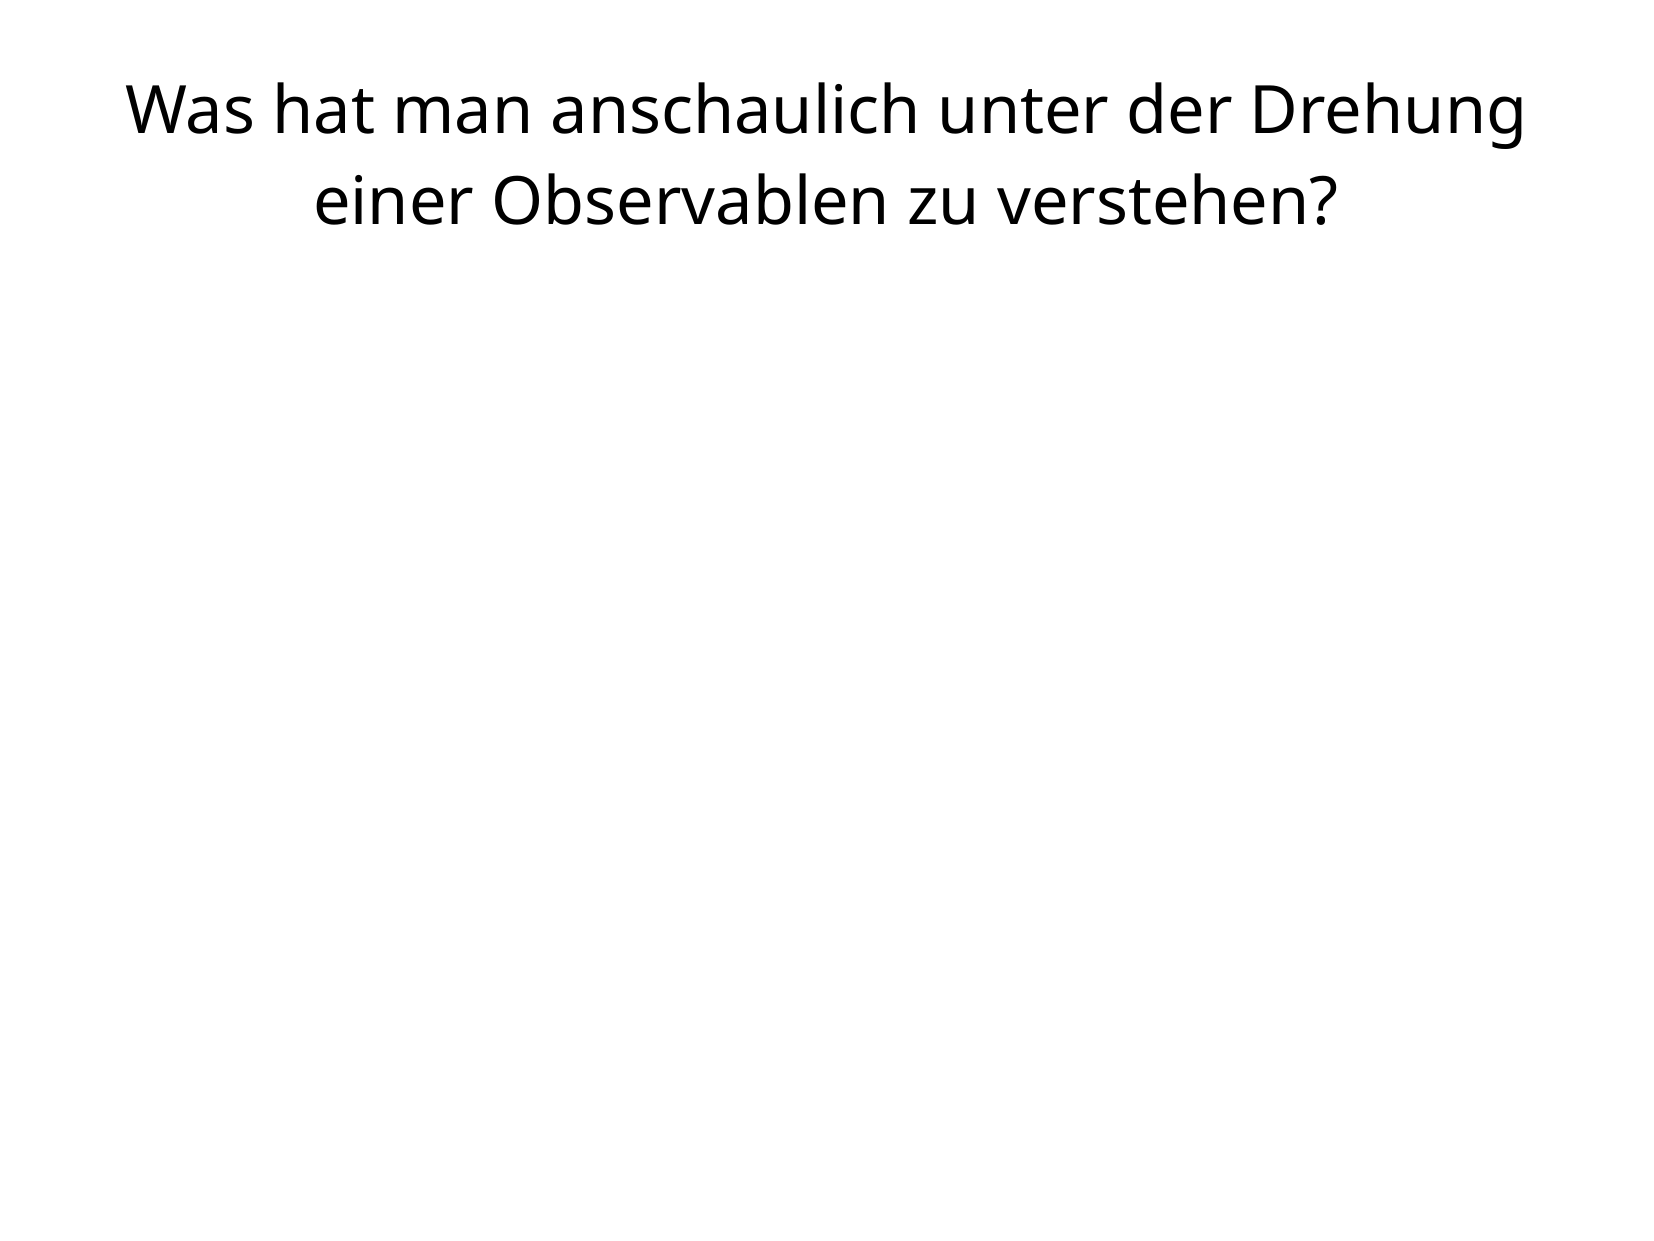

# Was hat man anschaulich unter der Drehung einer Observablen zu verstehen?